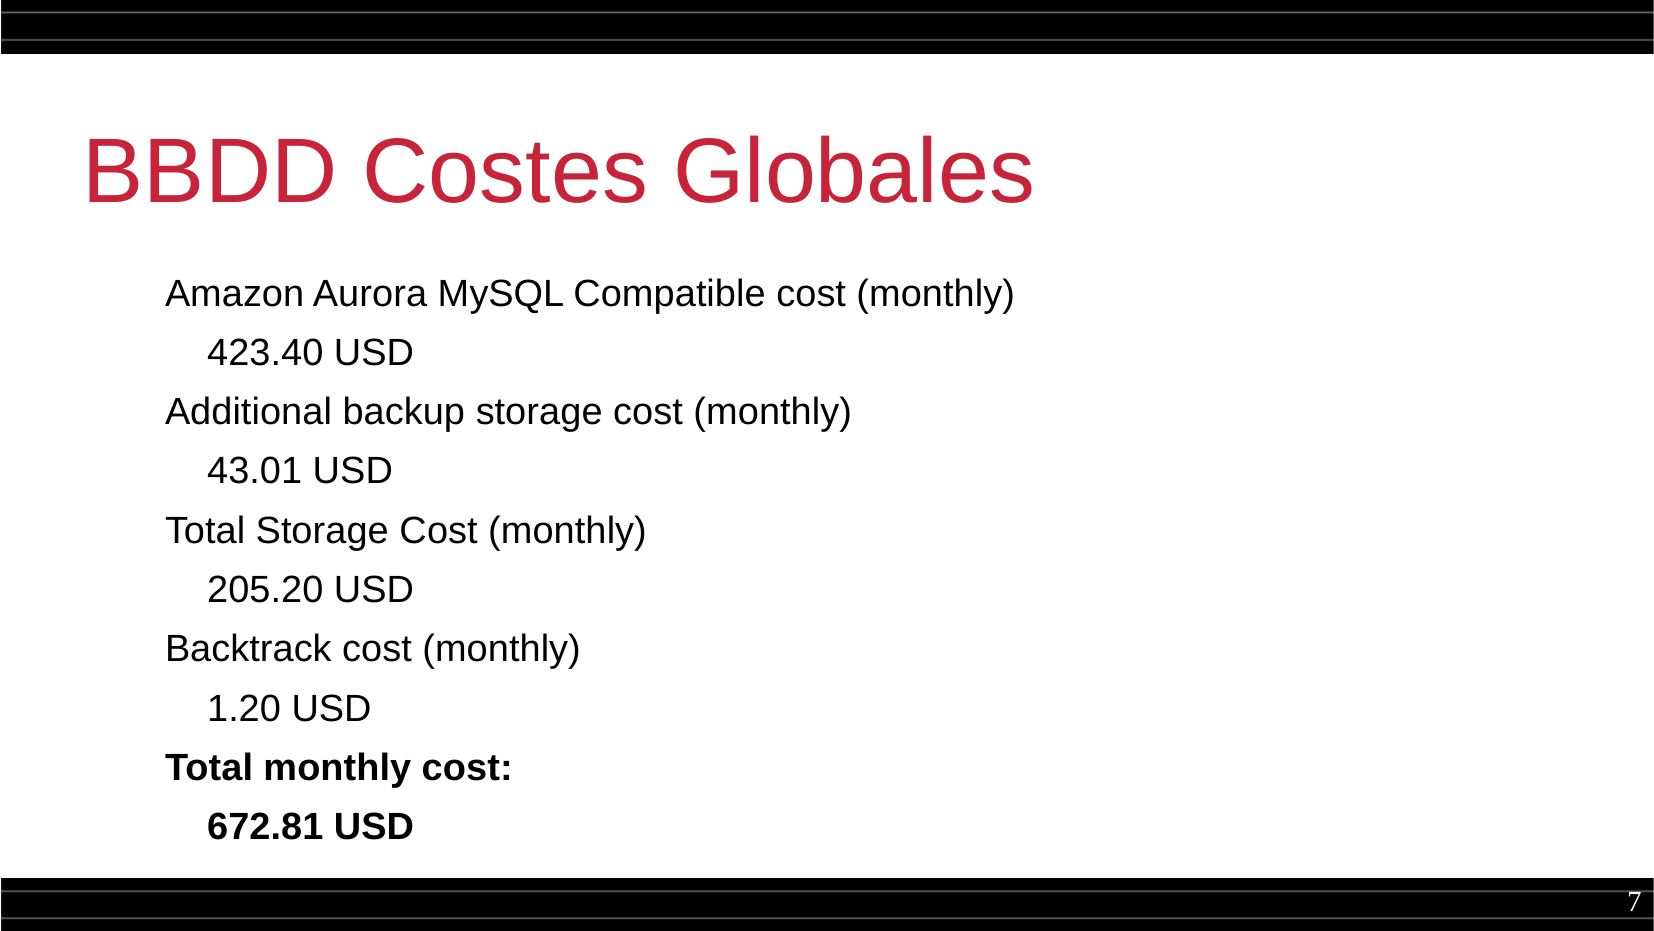

# BBDD Costes Globales
 Amazon Aurora MySQL Compatible cost (monthly)
 423.40 USD
 Additional backup storage cost (monthly)
 43.01 USD
 Total Storage Cost (monthly)
 205.20 USD
 Backtrack cost (monthly)
 1.20 USD
 Total monthly cost:
 672.81 USD